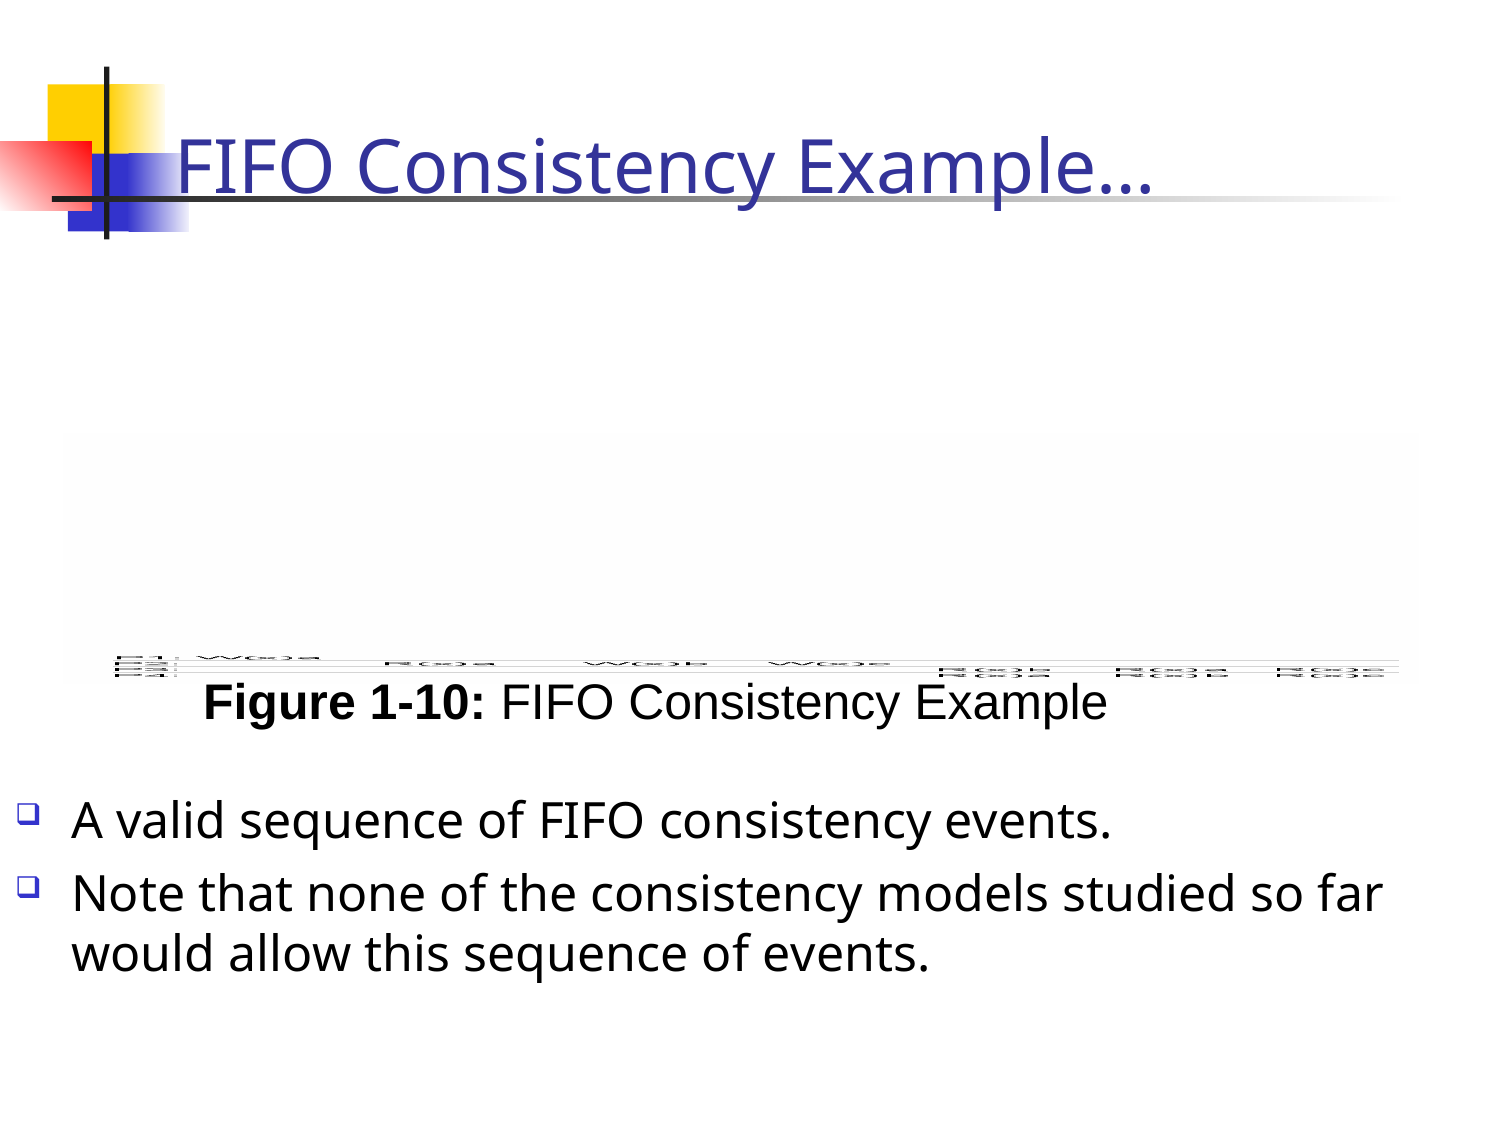

FIFO Consistency Example…
Figure 1-10: FIFO Consistency Example
A valid sequence of FIFO consistency events.
Note that none of the consistency models studied so far would allow this sequence of events.